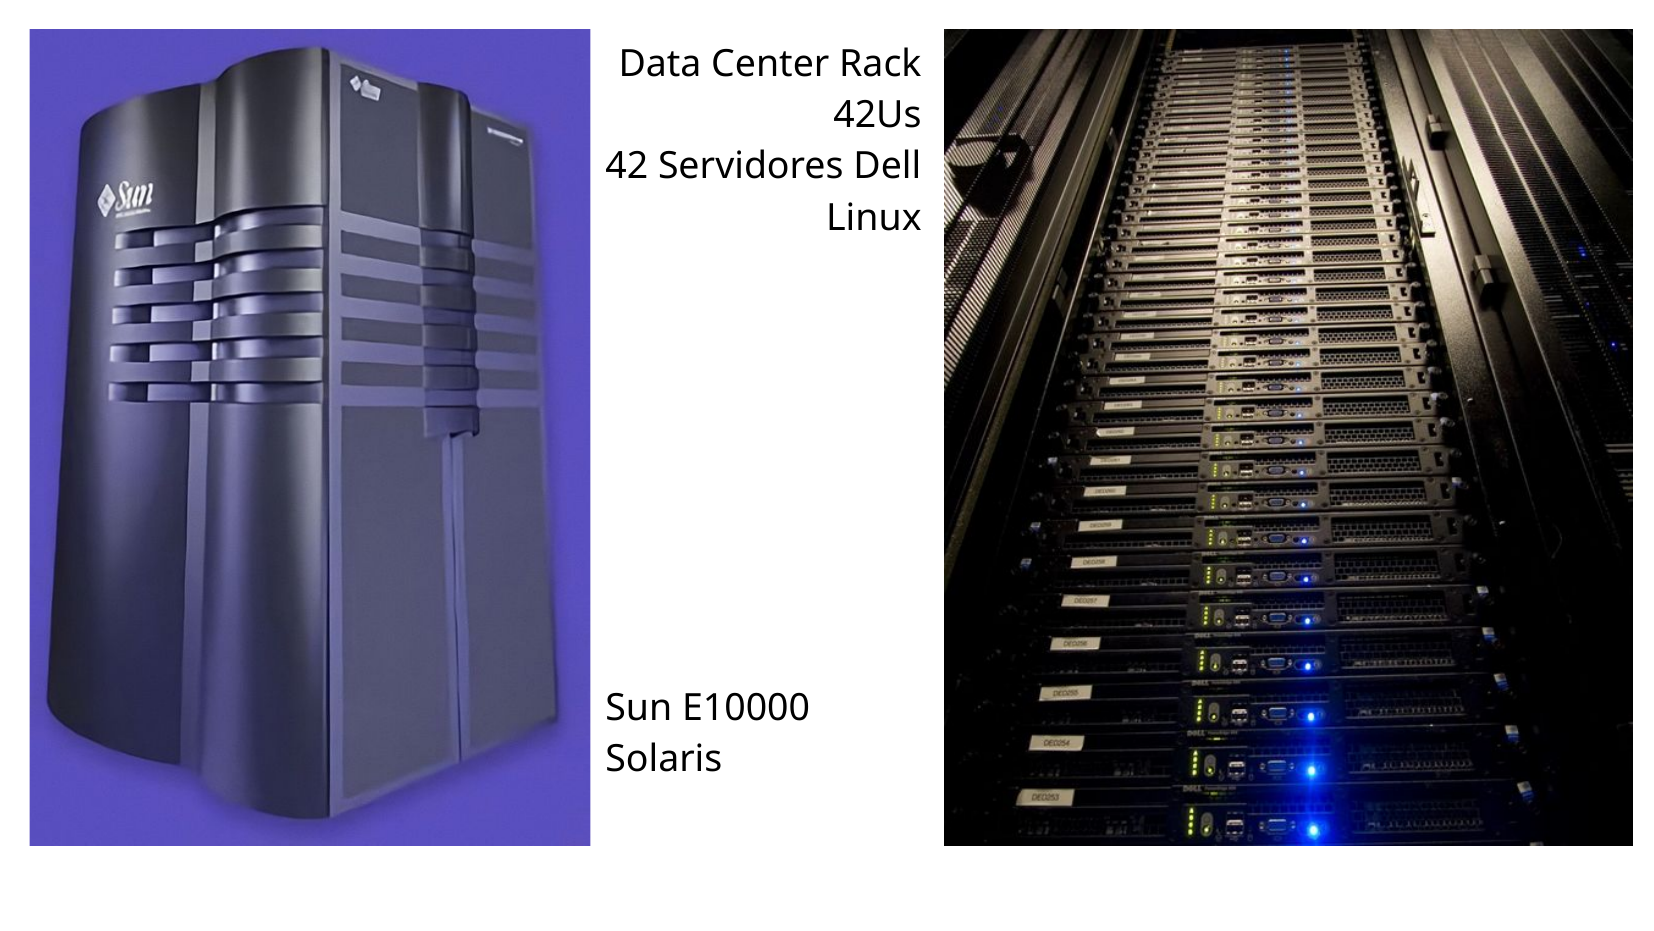

Data Center Rack
42Us
42 Servidores Dell
Linux
Sun E10000
Solaris